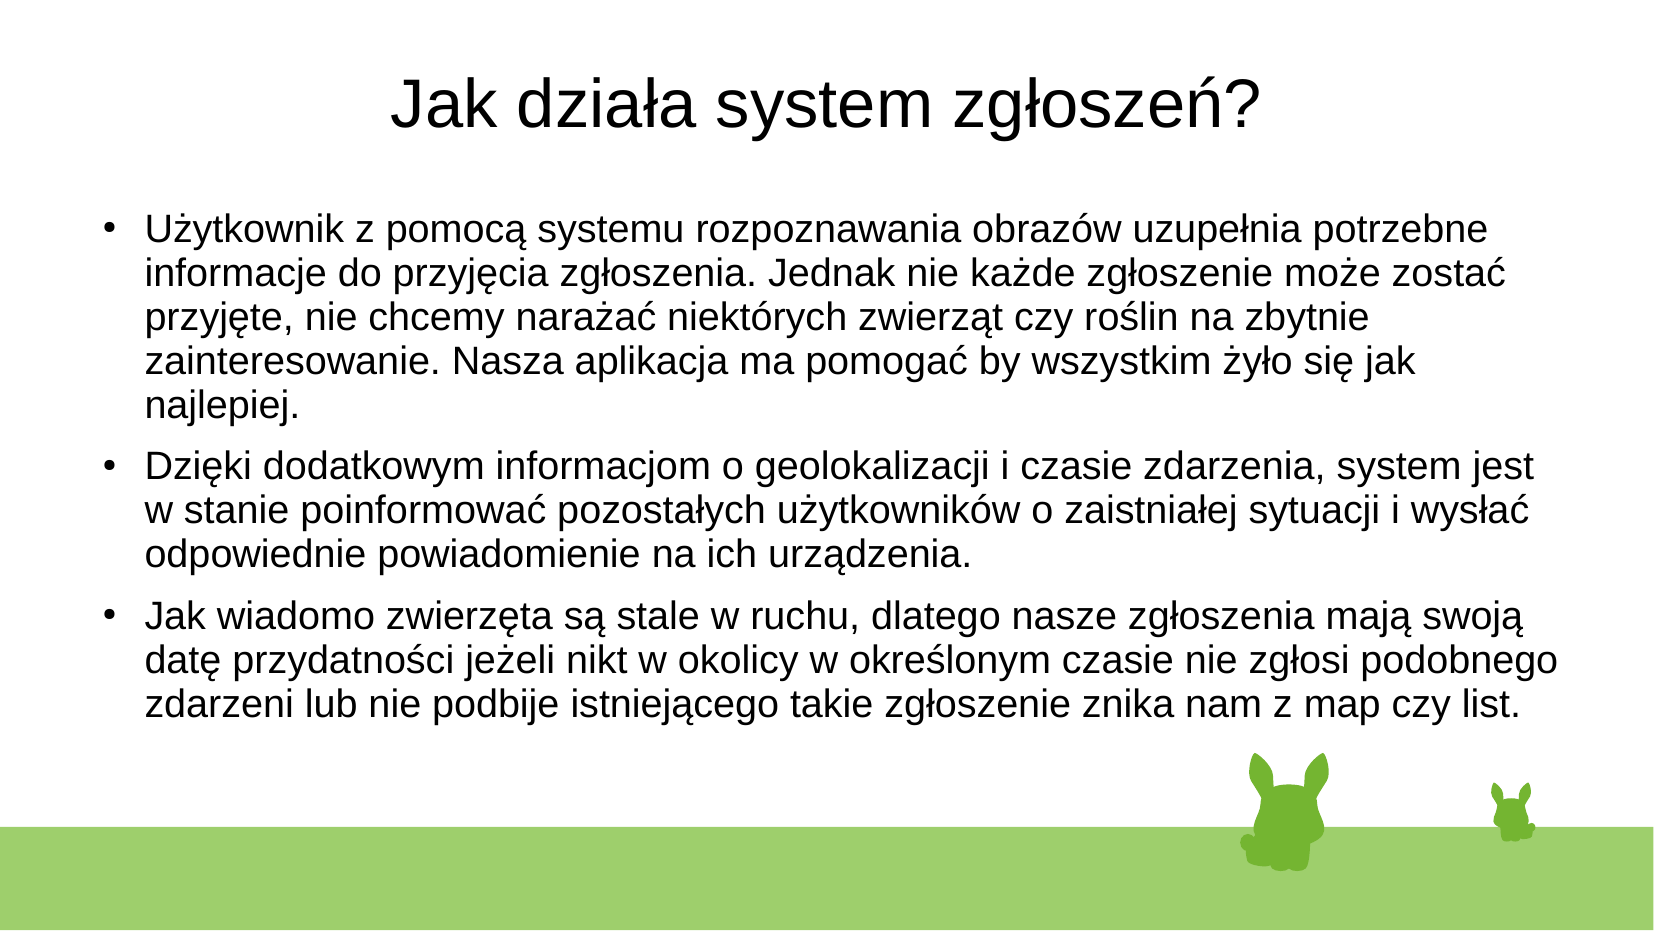

# Jak działa system zgłoszeń?
Użytkownik z pomocą systemu rozpoznawania obrazów uzupełnia potrzebne informacje do przyjęcia zgłoszenia. Jednak nie każde zgłoszenie może zostać przyjęte, nie chcemy narażać niektórych zwierząt czy roślin na zbytnie zainteresowanie. Nasza aplikacja ma pomogać by wszystkim żyło się jak najlepiej.
Dzięki dodatkowym informacjom o geolokalizacji i czasie zdarzenia, system jest w stanie poinformować pozostałych użytkowników o zaistniałej sytuacji i wysłać odpowiednie powiadomienie na ich urządzenia.
Jak wiadomo zwierzęta są stale w ruchu, dlatego nasze zgłoszenia mają swoją datę przydatności jeżeli nikt w okolicy w określonym czasie nie zgłosi podobnego zdarzeni lub nie podbije istniejącego takie zgłoszenie znika nam z map czy list.